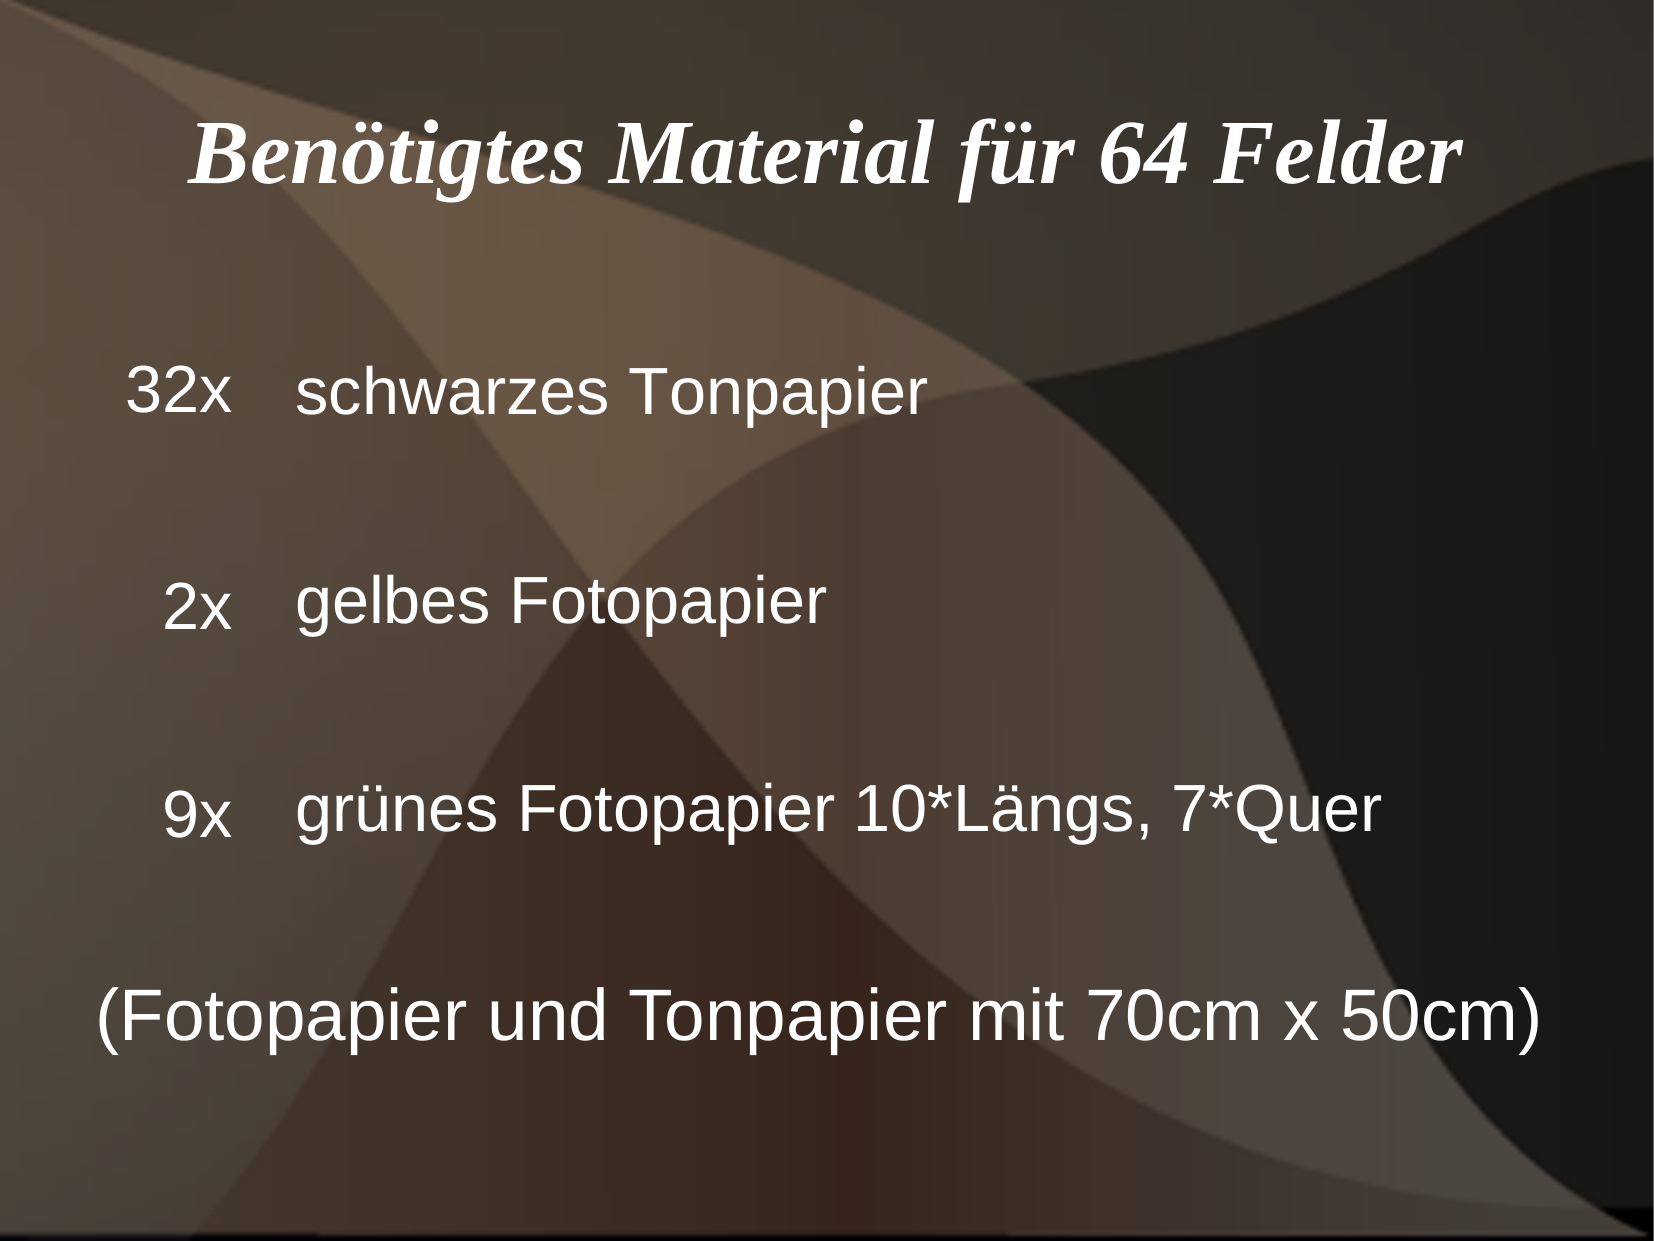

# Benötigtes Material für 64 Felder
32x
2x
9x
schwarzes Tonpapier
gelbes Fotopapier
grünes Fotopapier 10*Längs, 7*Quer
(Fotopapier und Tonpapier mit 70cm x 50cm)